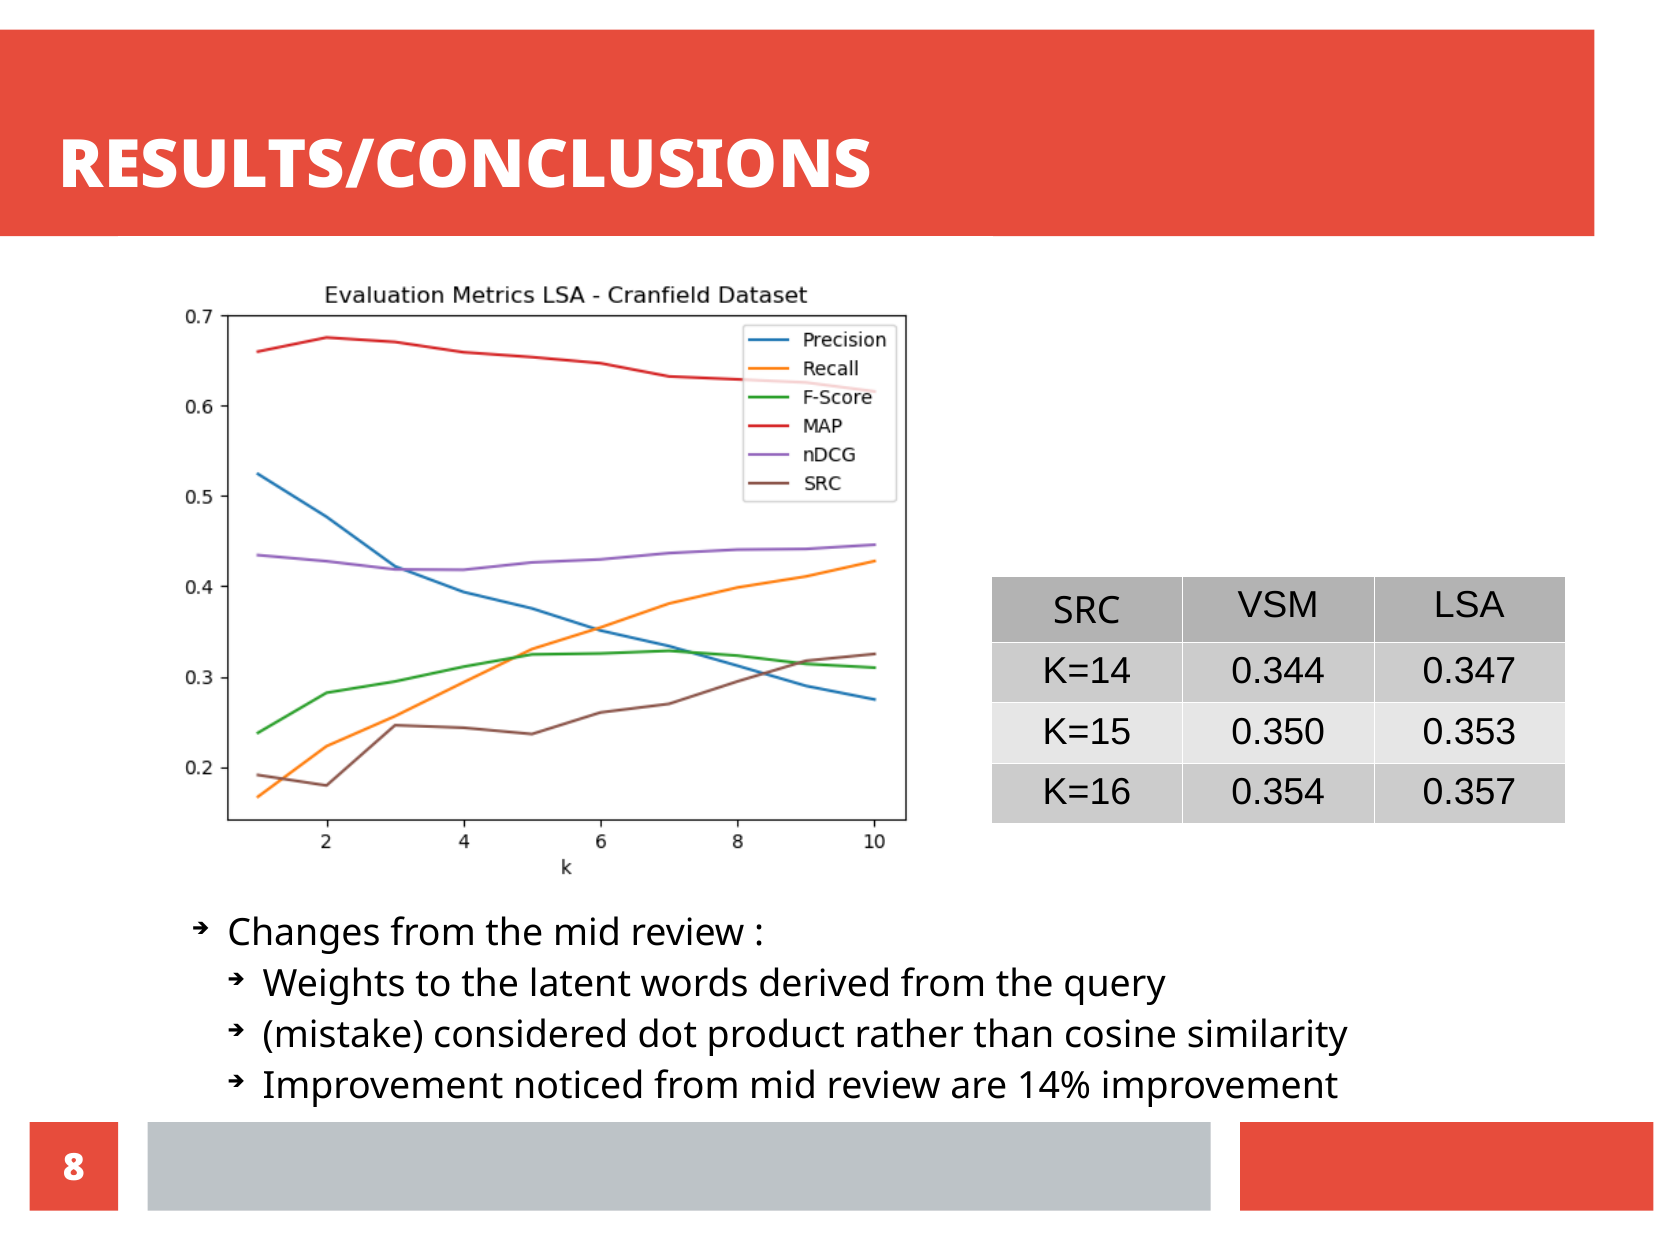

# RESULTS/CONCLUSIONS
| SRC | VSM | LSA |
| --- | --- | --- |
| K=14 | 0.344 | 0.347 |
| K=15 | 0.350 | 0.353 |
| K=16 | 0.354 | 0.357 |
Changes from the mid review :
Weights to the latent words derived from the query
(mistake) considered dot product rather than cosine similarity
Improvement noticed from mid review are 14% improvement
8